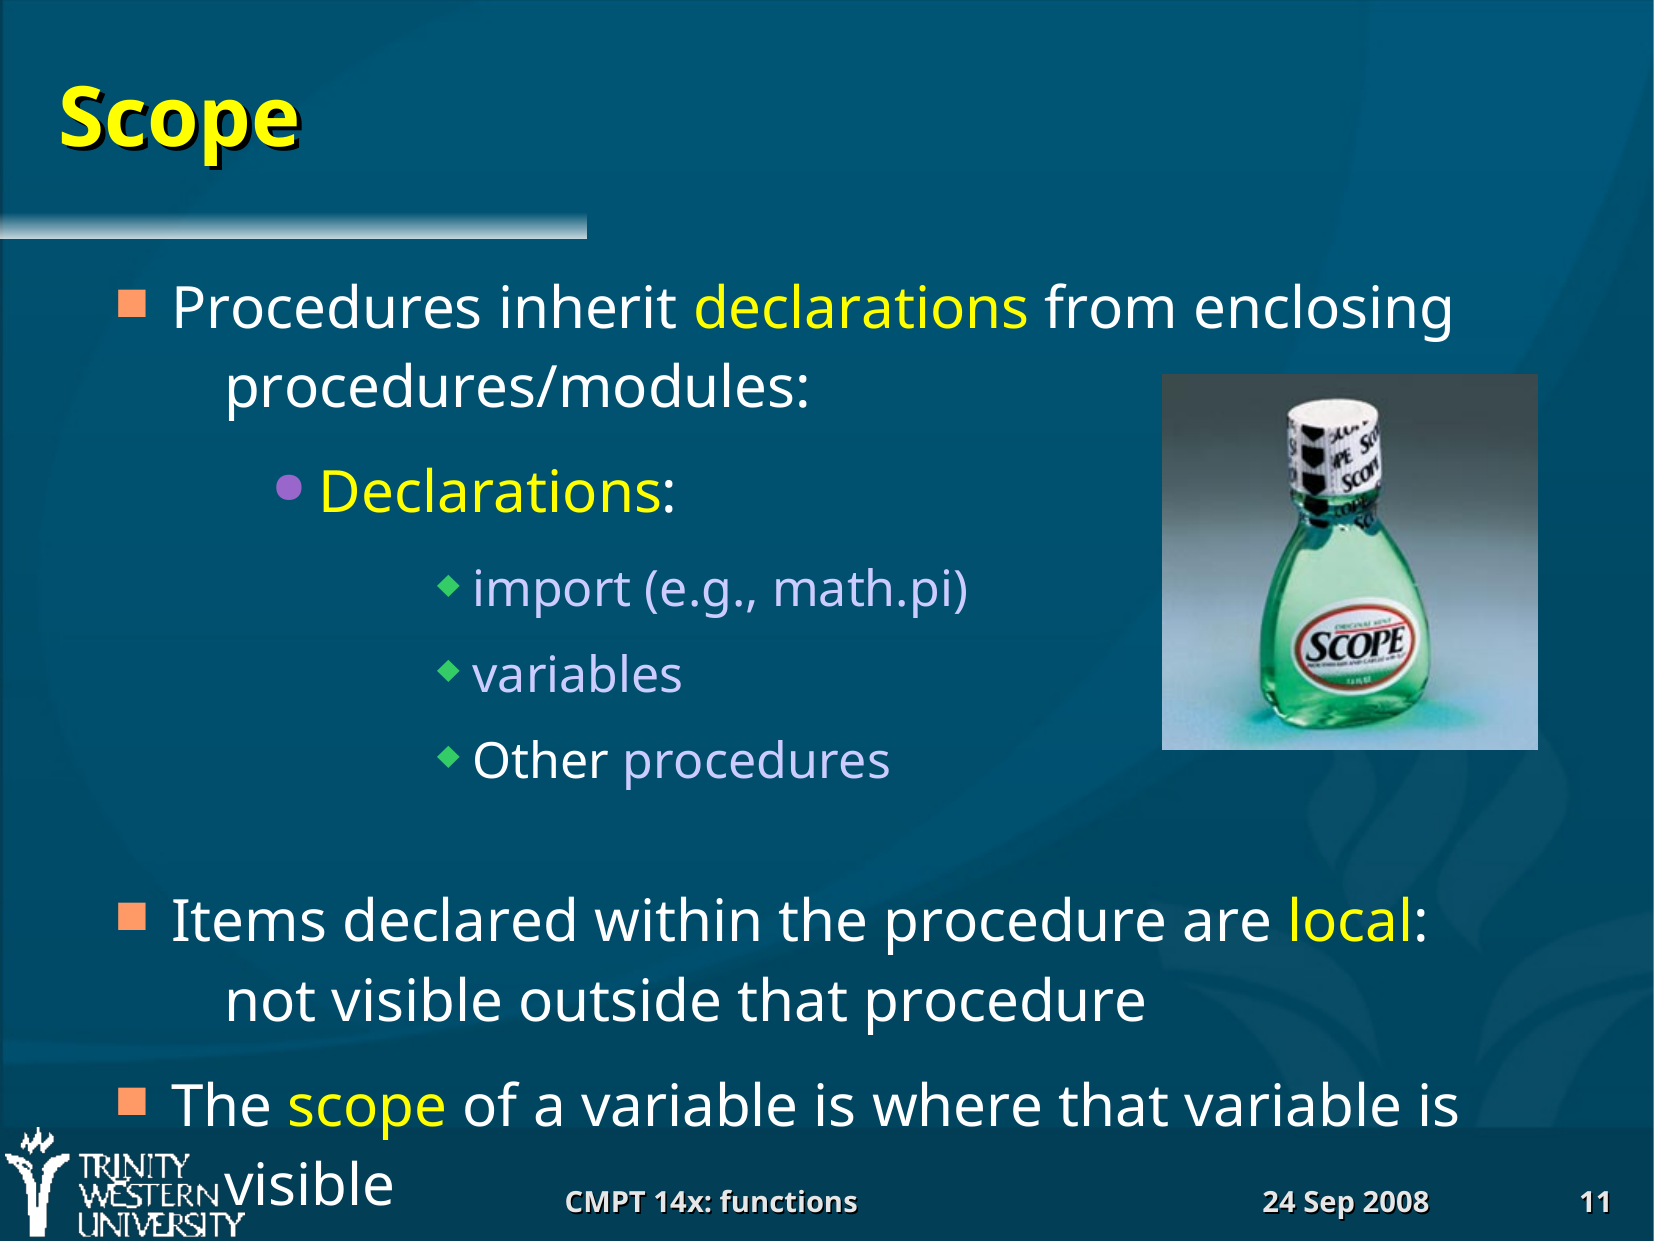

# Scope
Procedures inherit declarations from enclosing procedures/modules:
Declarations:
import (e.g., math.pi)
variables
Other procedures
Items declared within the procedure are local:
not visible outside that procedure
The scope of a variable is where that variable is visible
CMPT 14x: functions
24 Sep 2008
11